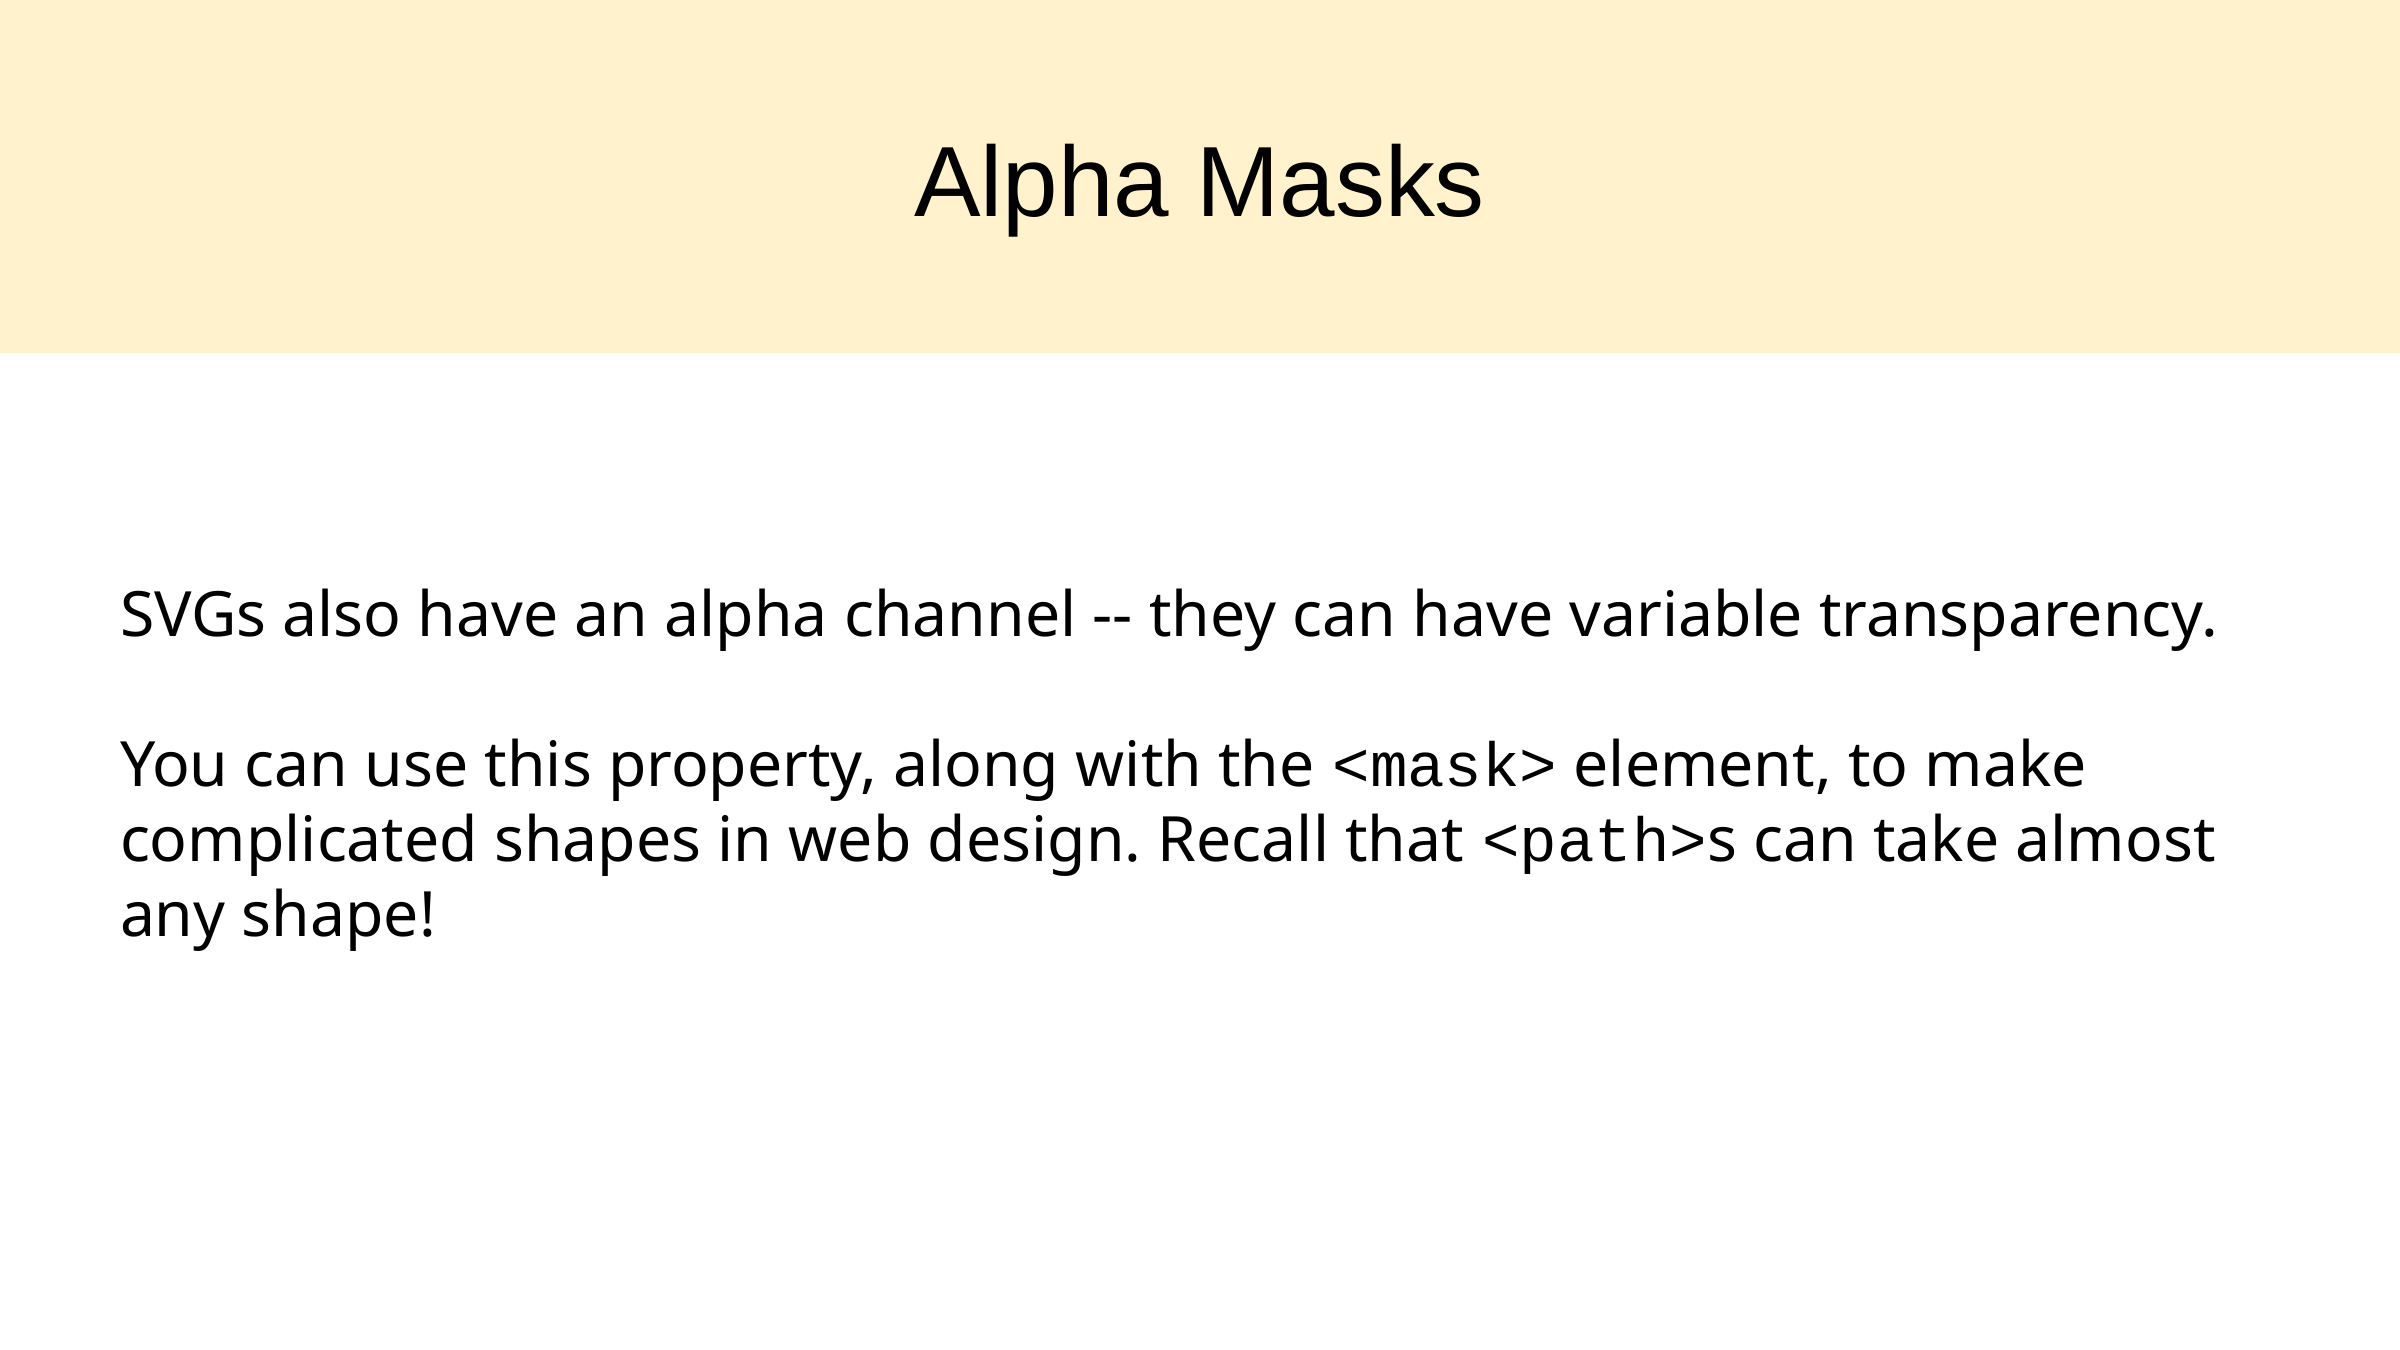

Alpha Masks
SVGs also have an alpha channel -- they can have variable transparency.
You can use this property, along with the <mask> element, to make complicated shapes in web design. Recall that <path>s can take almost any shape!